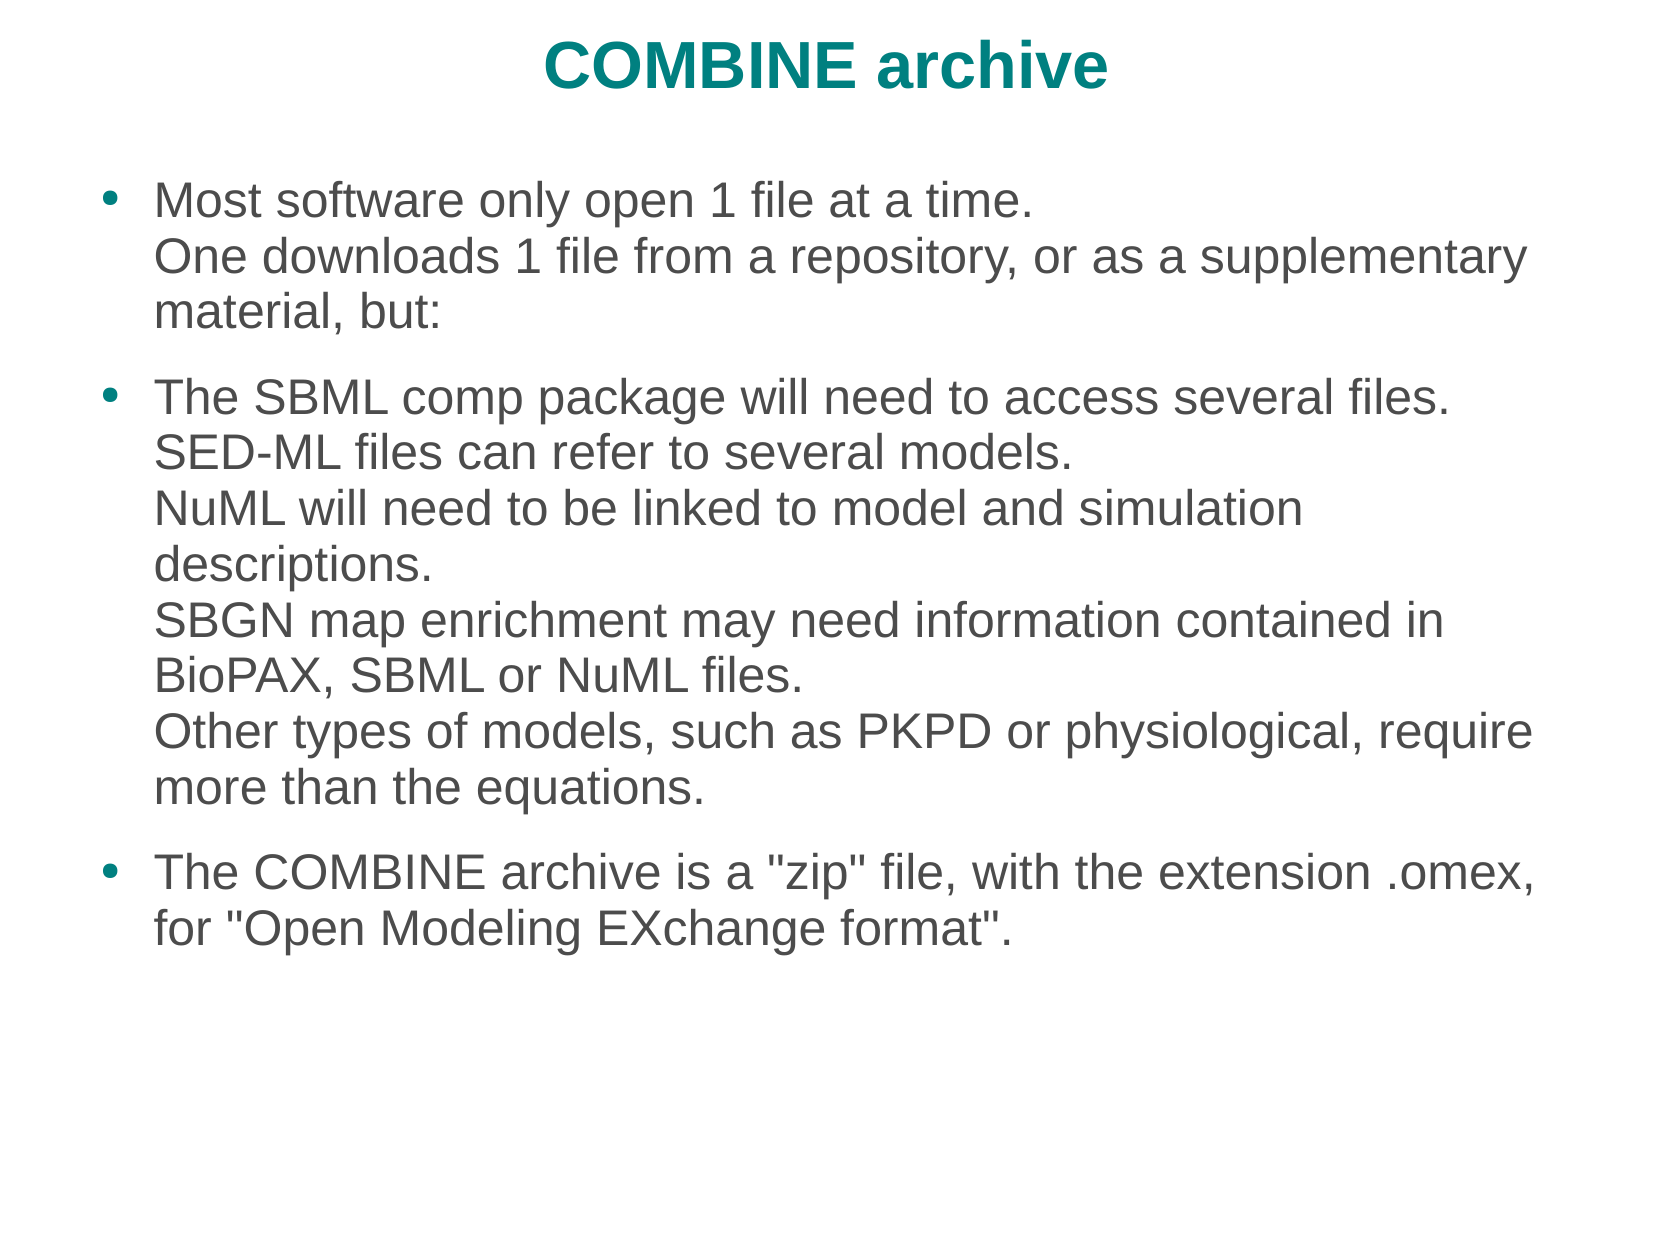

# COMBINE archive
Most software only open 1 file at a time.
One downloads 1 file from a repository, or as a supplementary material, but:
The SBML comp package will need to access several files. SED-ML files can refer to several models.
NuML will need to be linked to model and simulation descriptions.
SBGN map enrichment may need information contained in BioPAX, SBML or NuML files.
Other types of models, such as PKPD or physiological, require more than the equations.
The COMBINE archive is a "zip" file, with the extension .omex, for "Open Modeling EXchange format".